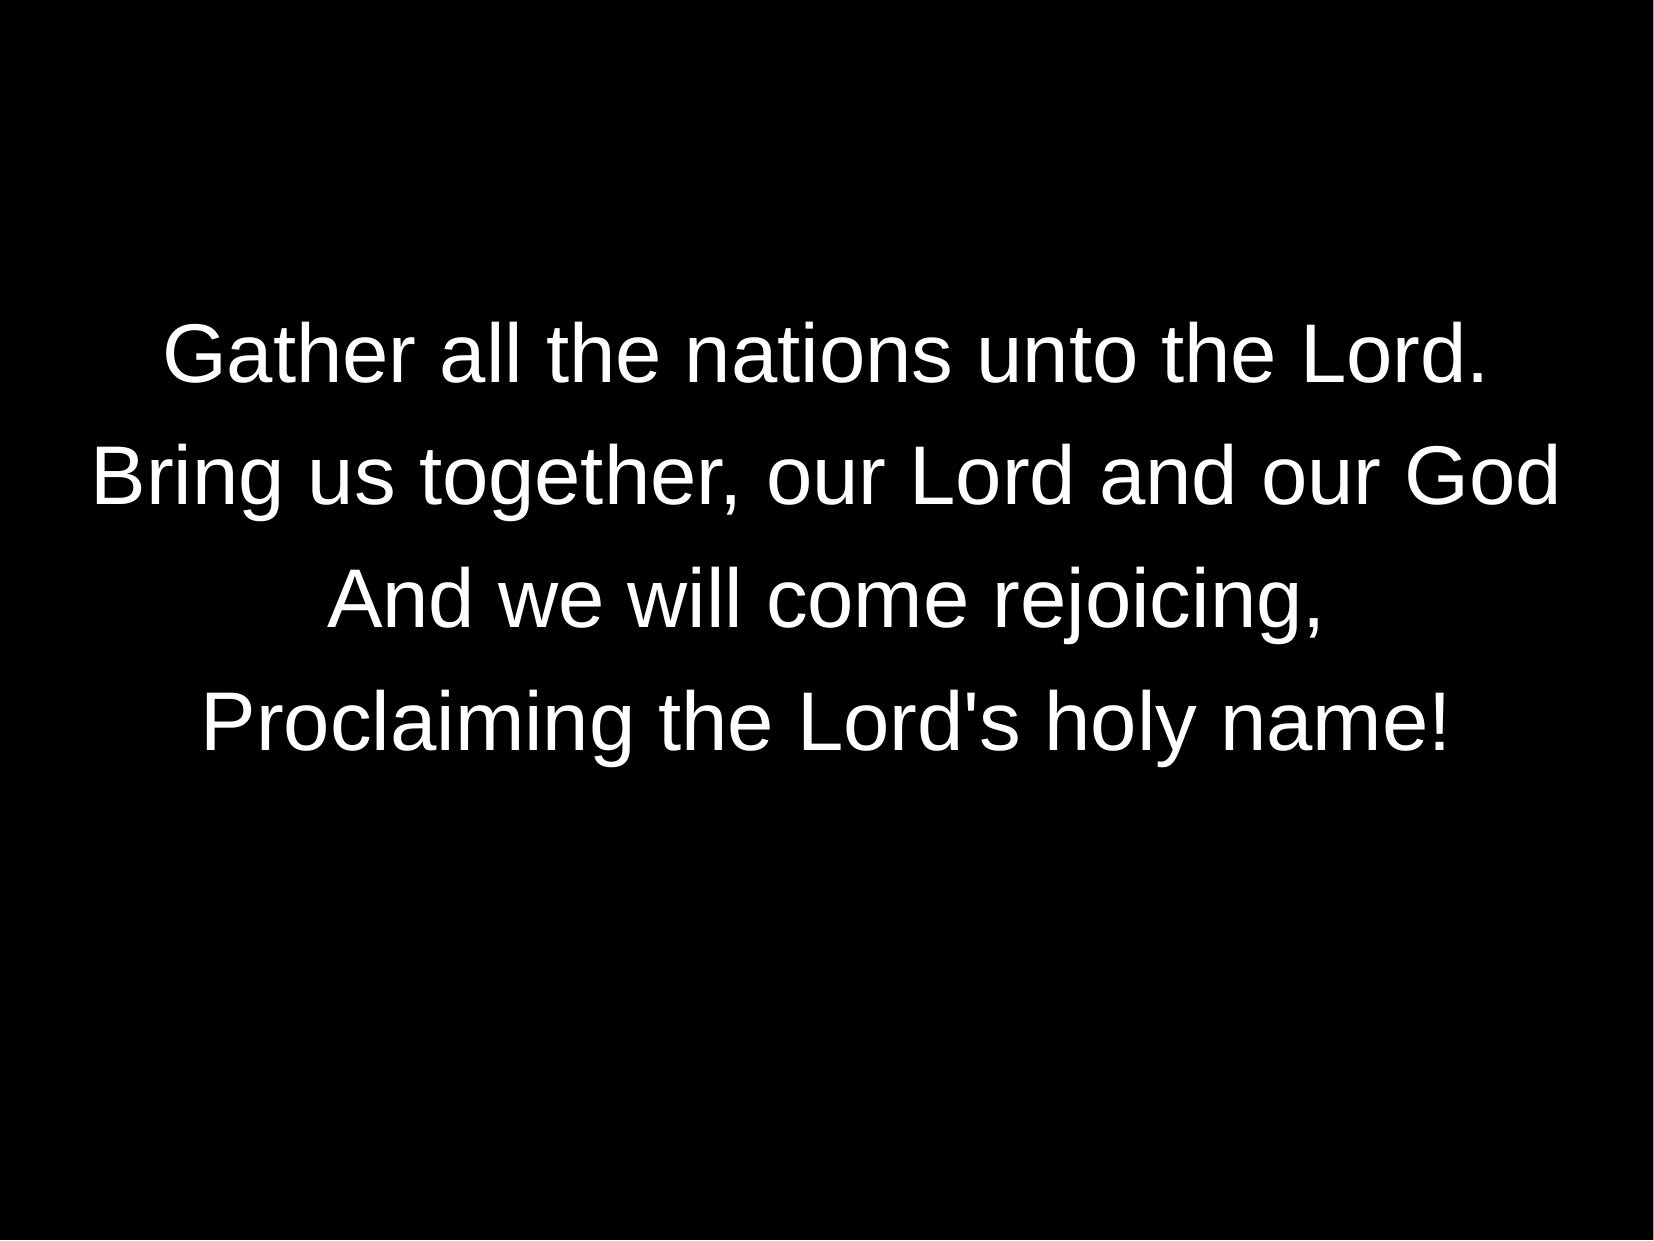

#
Gather all the nations unto the Lord.
Bring us together, our Lord and our God
And we will come rejoicing,
Proclaiming the Lord's holy name!